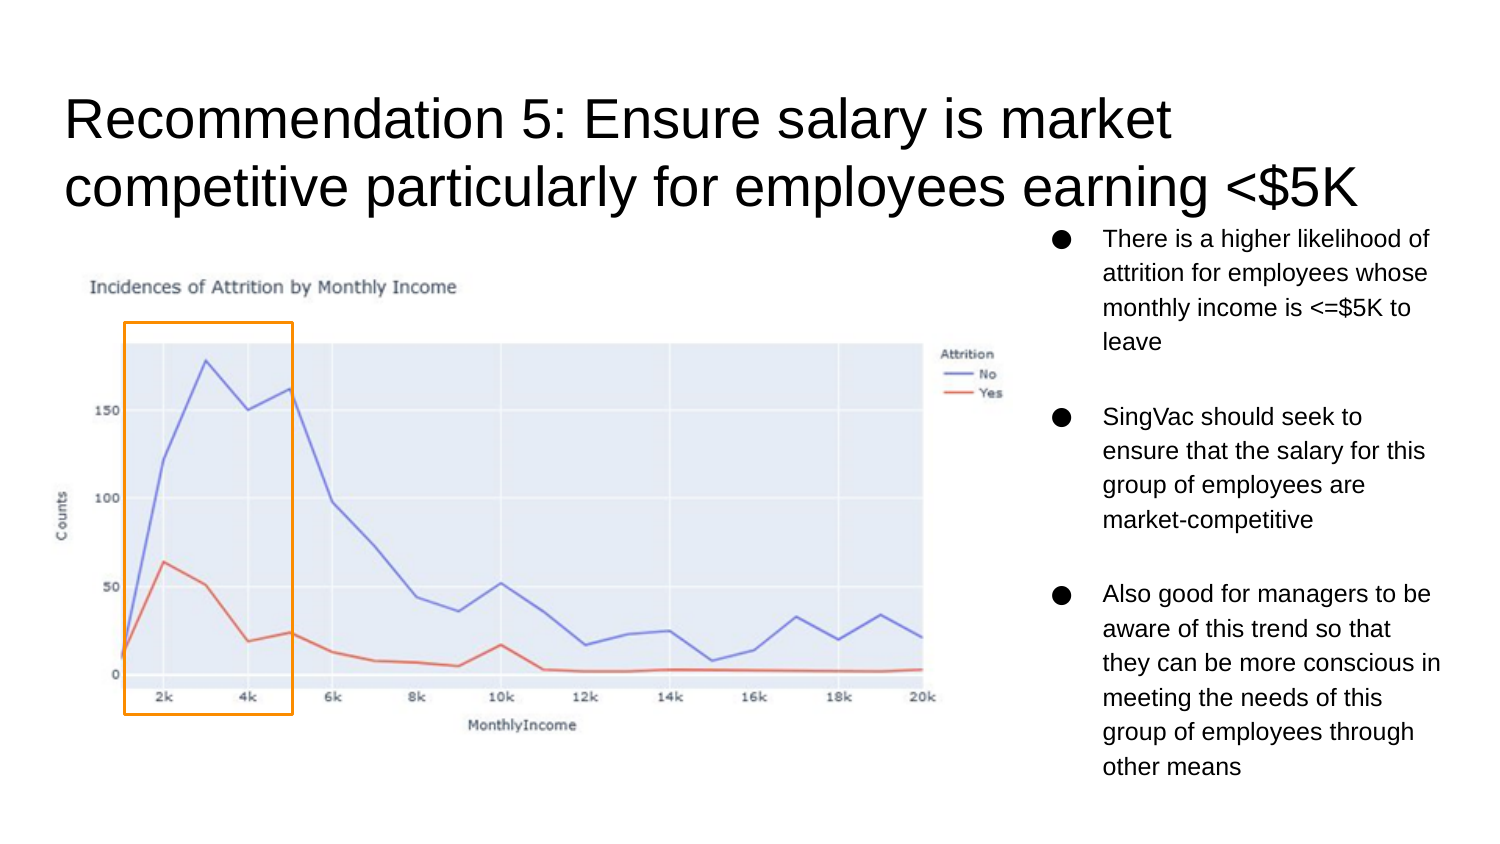

# Recommendation 5: Ensure salary is market competitive particularly for employees earning <$5K
There is a higher likelihood of attrition for employees whose monthly income is <=$5K to leave
SingVac should seek to ensure that the salary for this group of employees are market-competitive
Also good for managers to be aware of this trend so that they can be more conscious in meeting the needs of this group of employees through other means